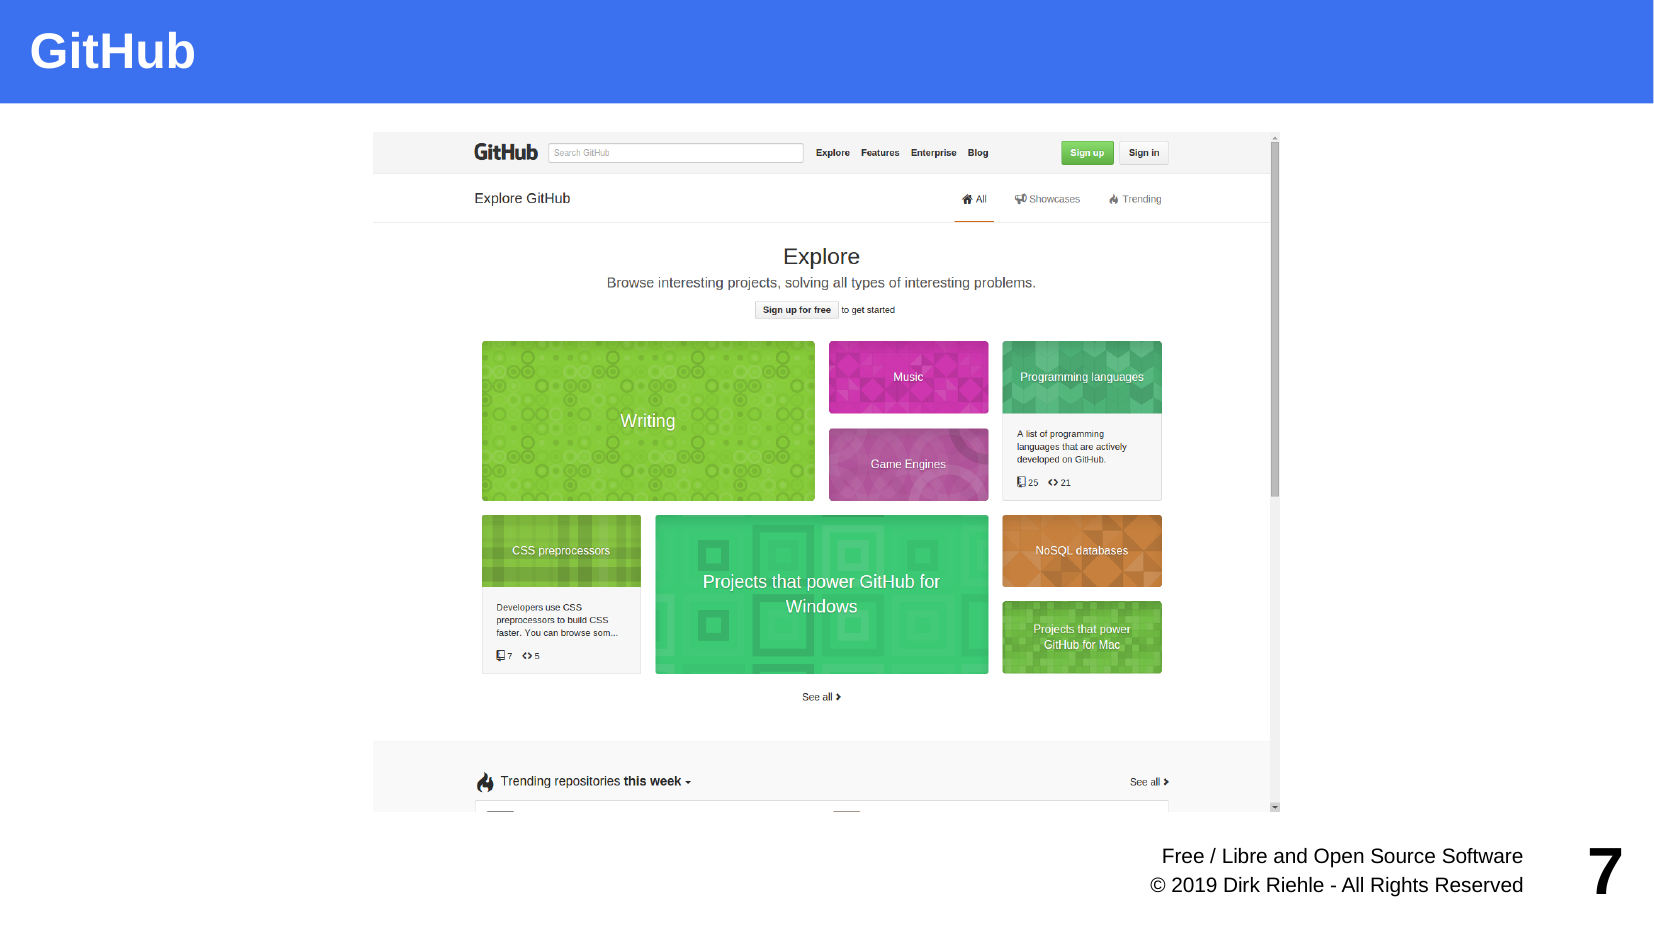

# GitHub
Free / Libre and Open Source Software
7
© 2019 Dirk Riehle - All Rights Reserved